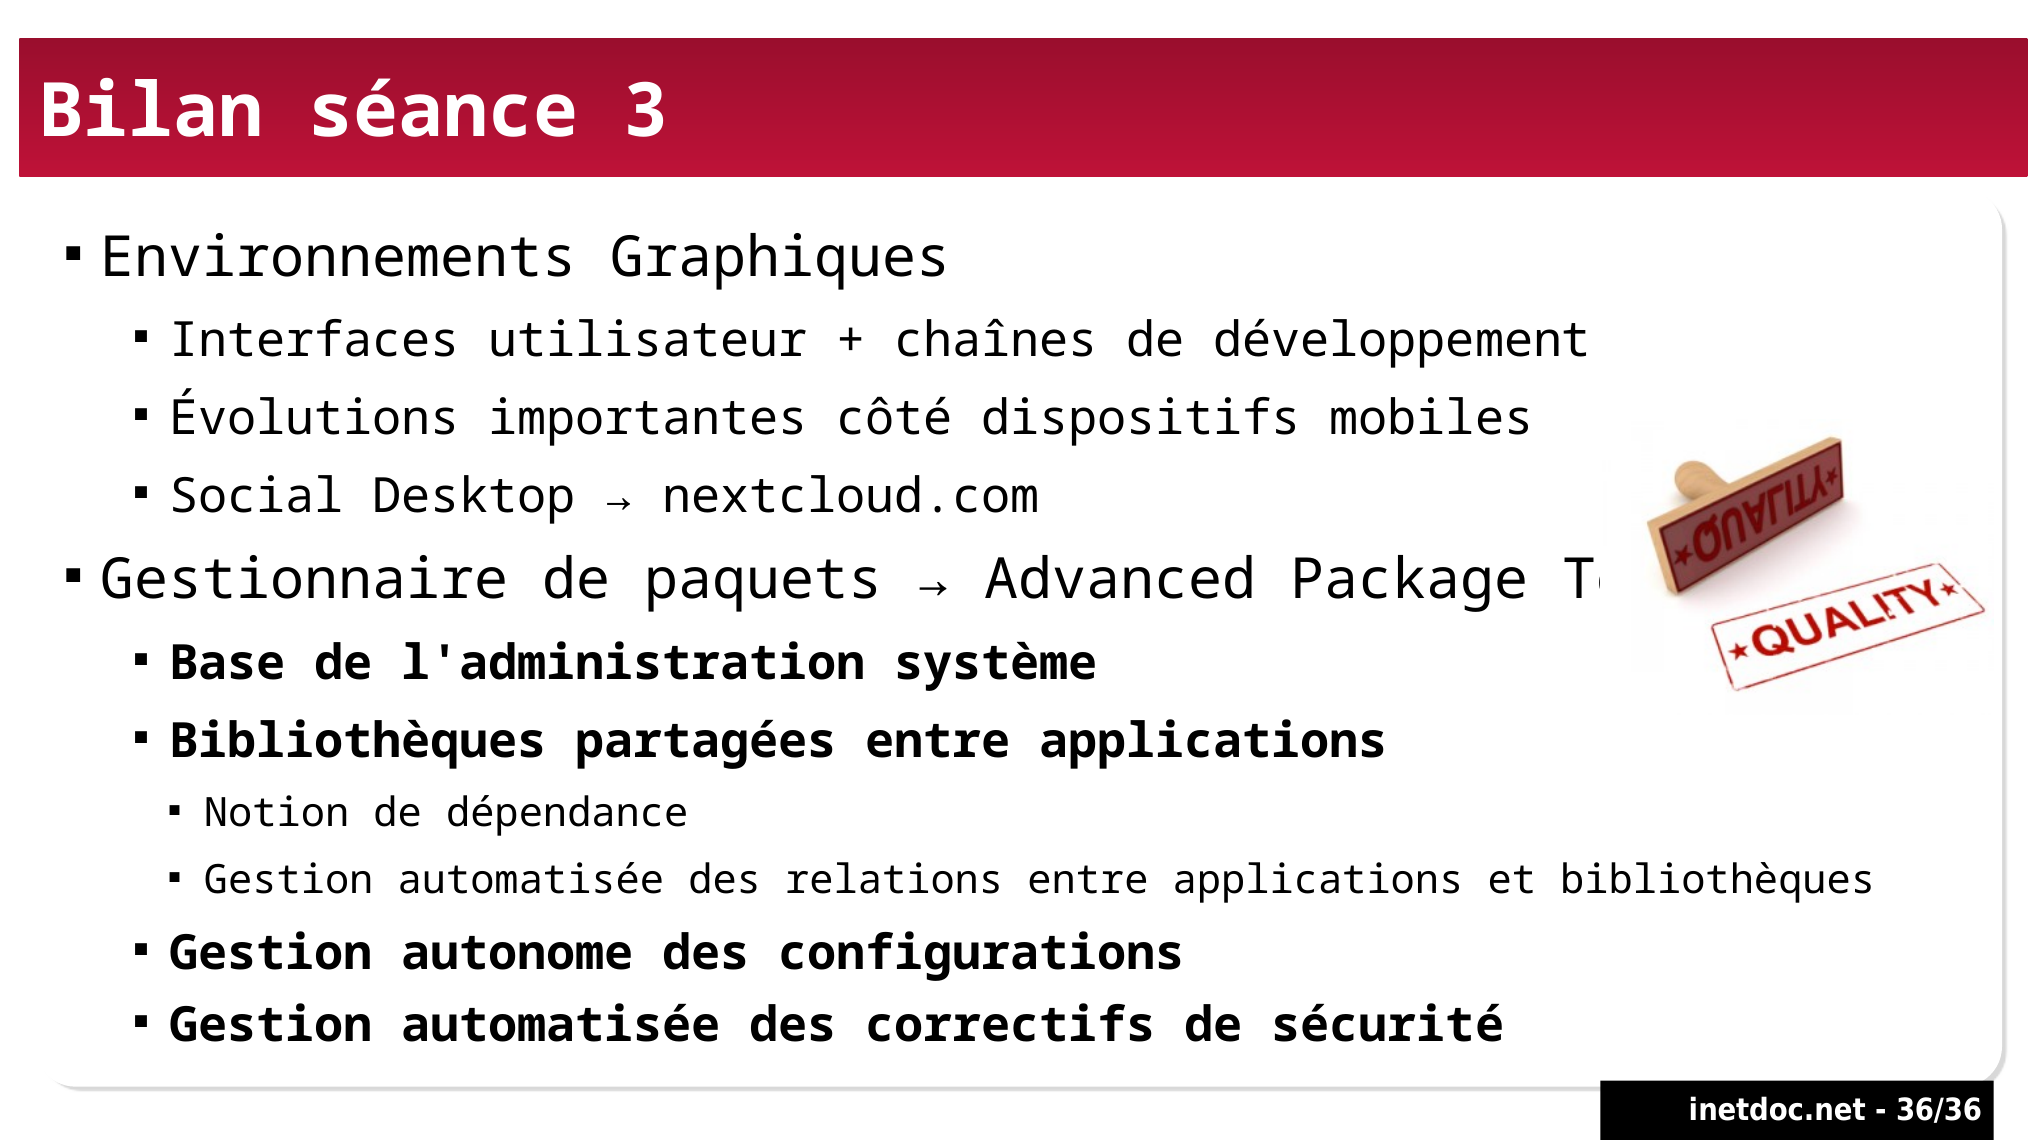

Bilan séance 3
Environnements Graphiques
Interfaces utilisateur + chaînes de développement
Évolutions importantes côté dispositifs mobiles
Social Desktop → nextcloud.com
Gestionnaire de paquets → Advanced Package Tool
Base de l'administration système
Bibliothèques partagées entre applications
Notion de dépendance
Gestion automatisée des relations entre applications et bibliothèques
Gestion autonome des configurations
Gestion automatisée des correctifs de sécurité
inetdoc.net - /36